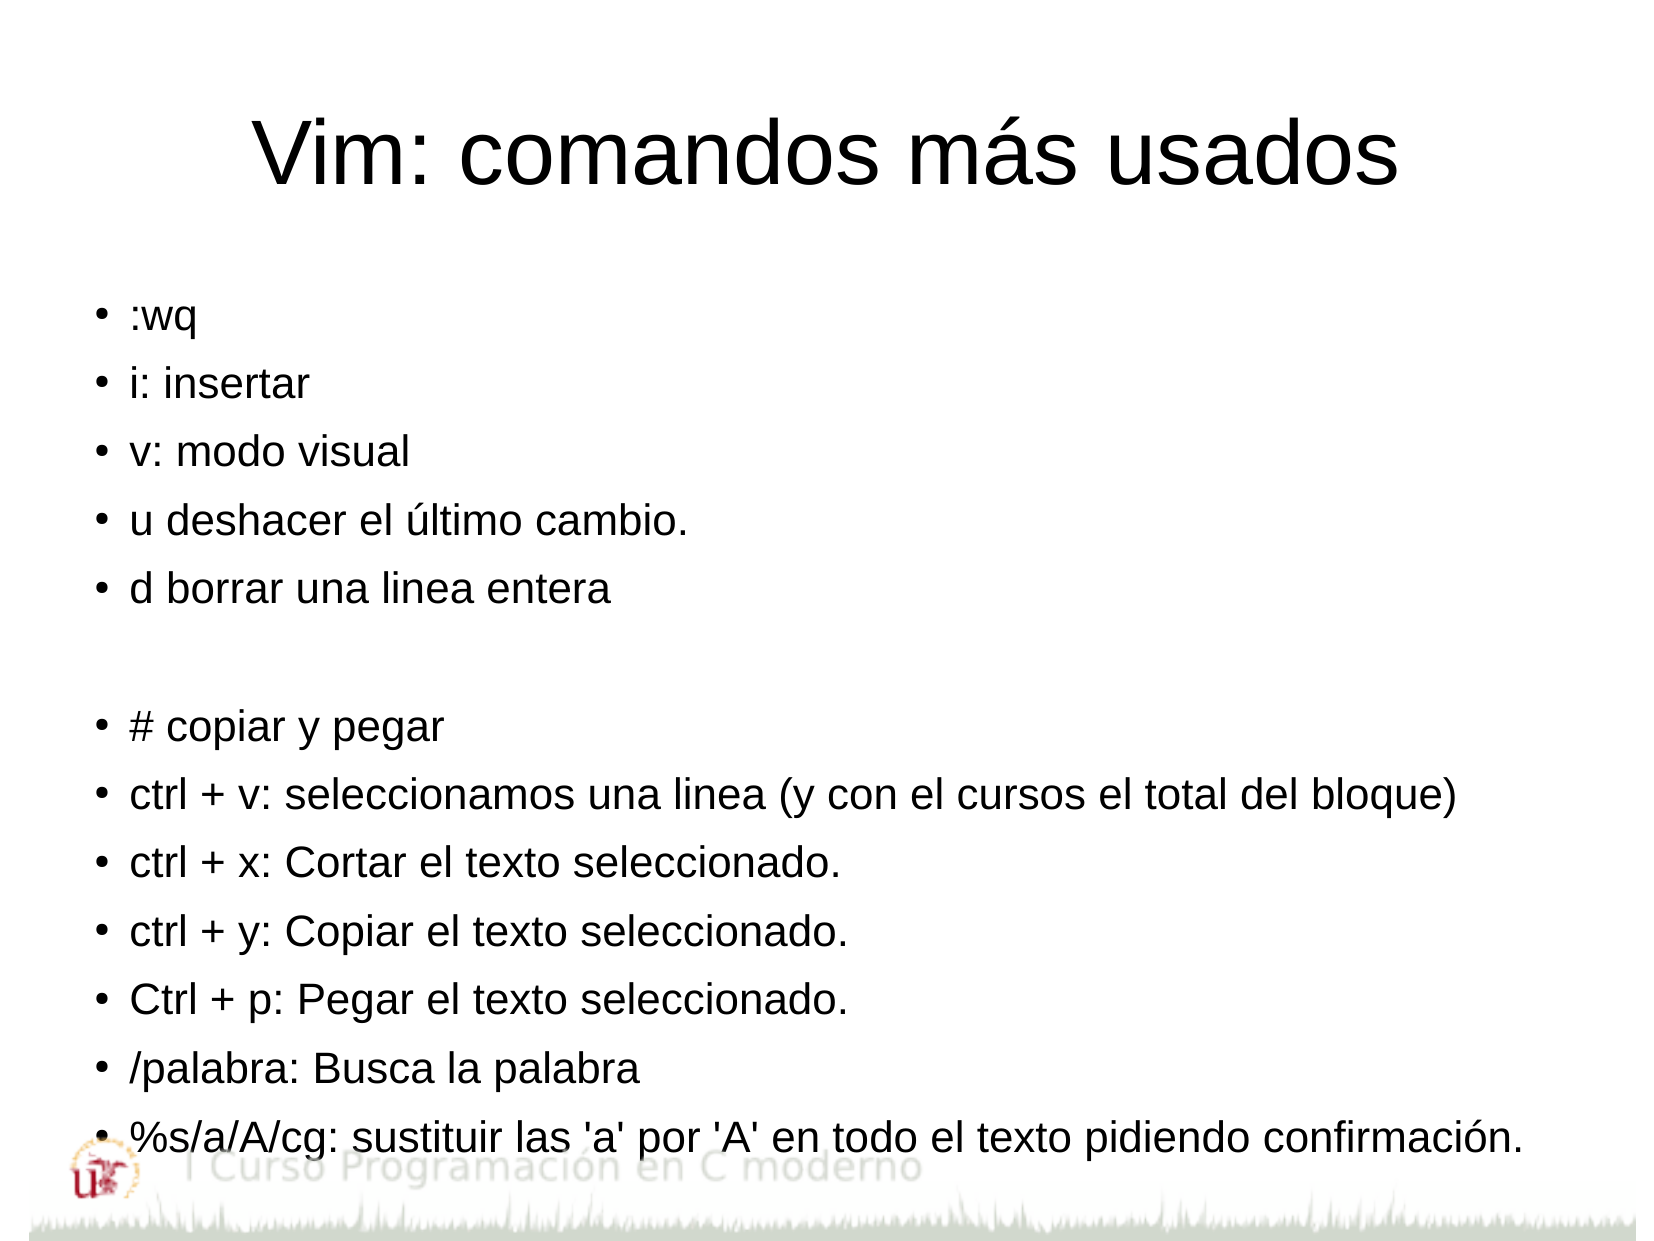

# Vim: comandos más usados
:wq
i: insertar
v: modo visual
u deshacer el último cambio.
d borrar una linea entera
# copiar y pegar
ctrl + v: seleccionamos una linea (y con el cursos el total del bloque)
ctrl + x: Cortar el texto seleccionado.
ctrl + y: Copiar el texto seleccionado.
Ctrl + p: Pegar el texto seleccionado.
/palabra: Busca la palabra
%s/a/A/cg: sustituir las 'a' por 'A' en todo el texto pidiendo confirmación.